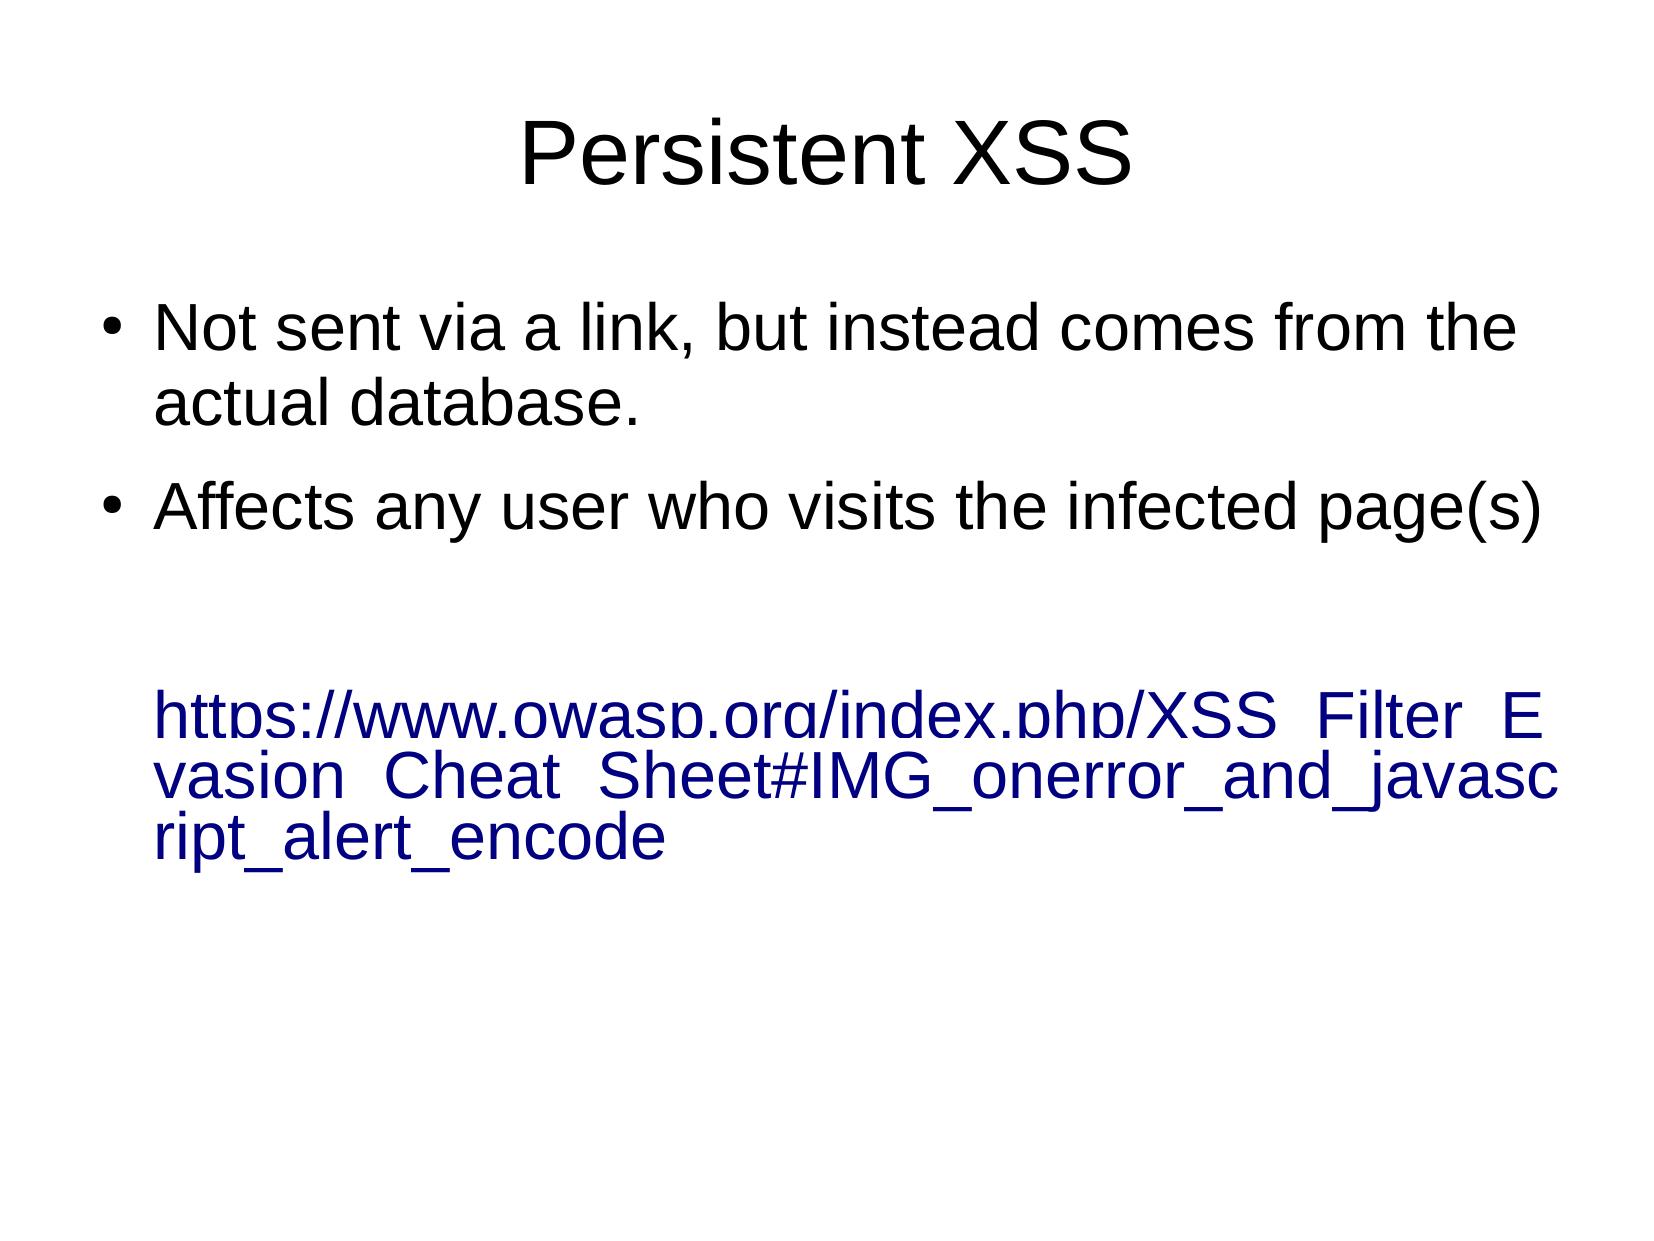

# Persistent XSS
Not sent via a link, but instead comes from the actual database.
Affects any user who visits the infected page(s)
https://www.owasp.org/index.php/XSS_Filter_Evasion_Cheat_Sheet#IMG_onerror_and_javascript_alert_encode